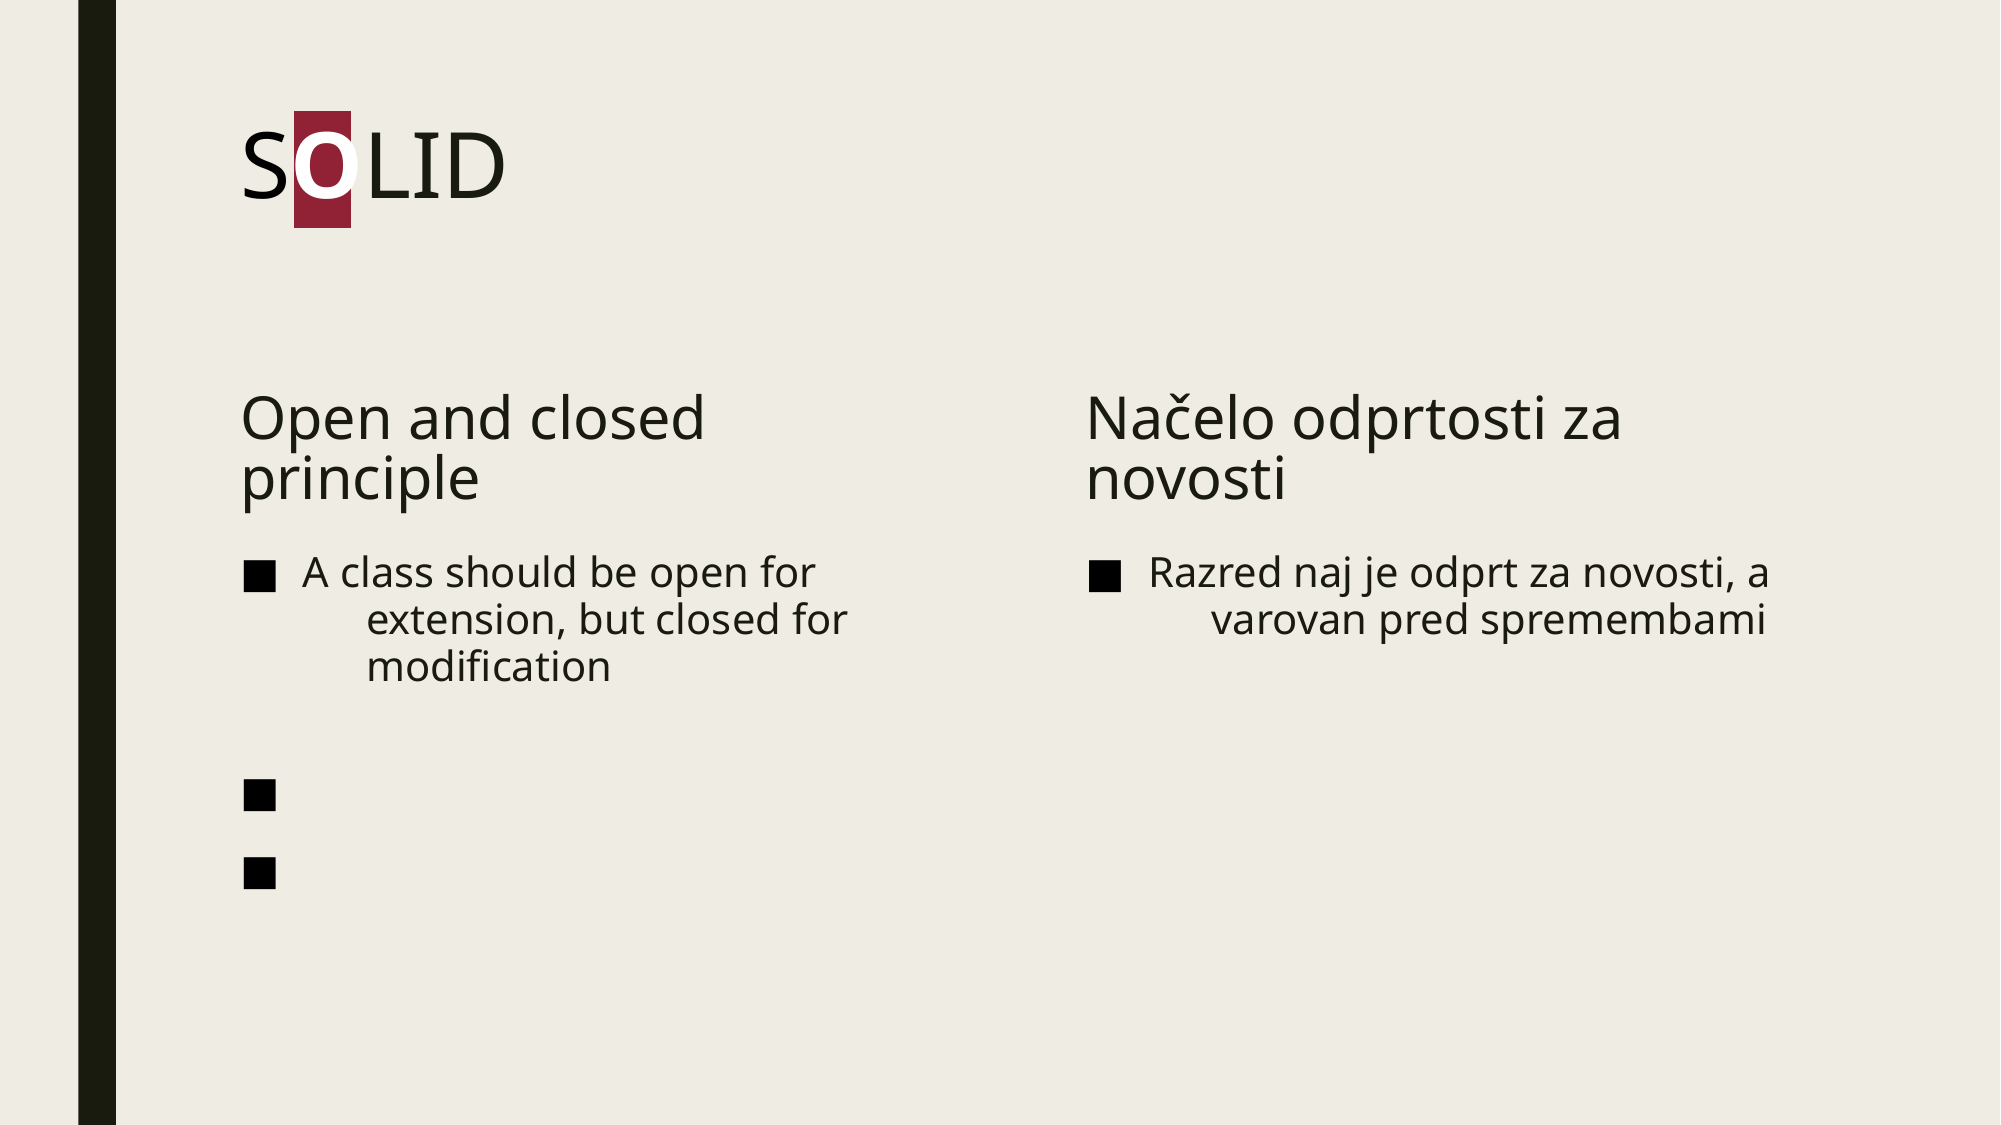

# SOLID
Open and closed
principle
Načelo odprtosti za novosti
A class should be open for extension, but closed for modification
Razred naj je odprt za novosti, a varovan pred spremembami